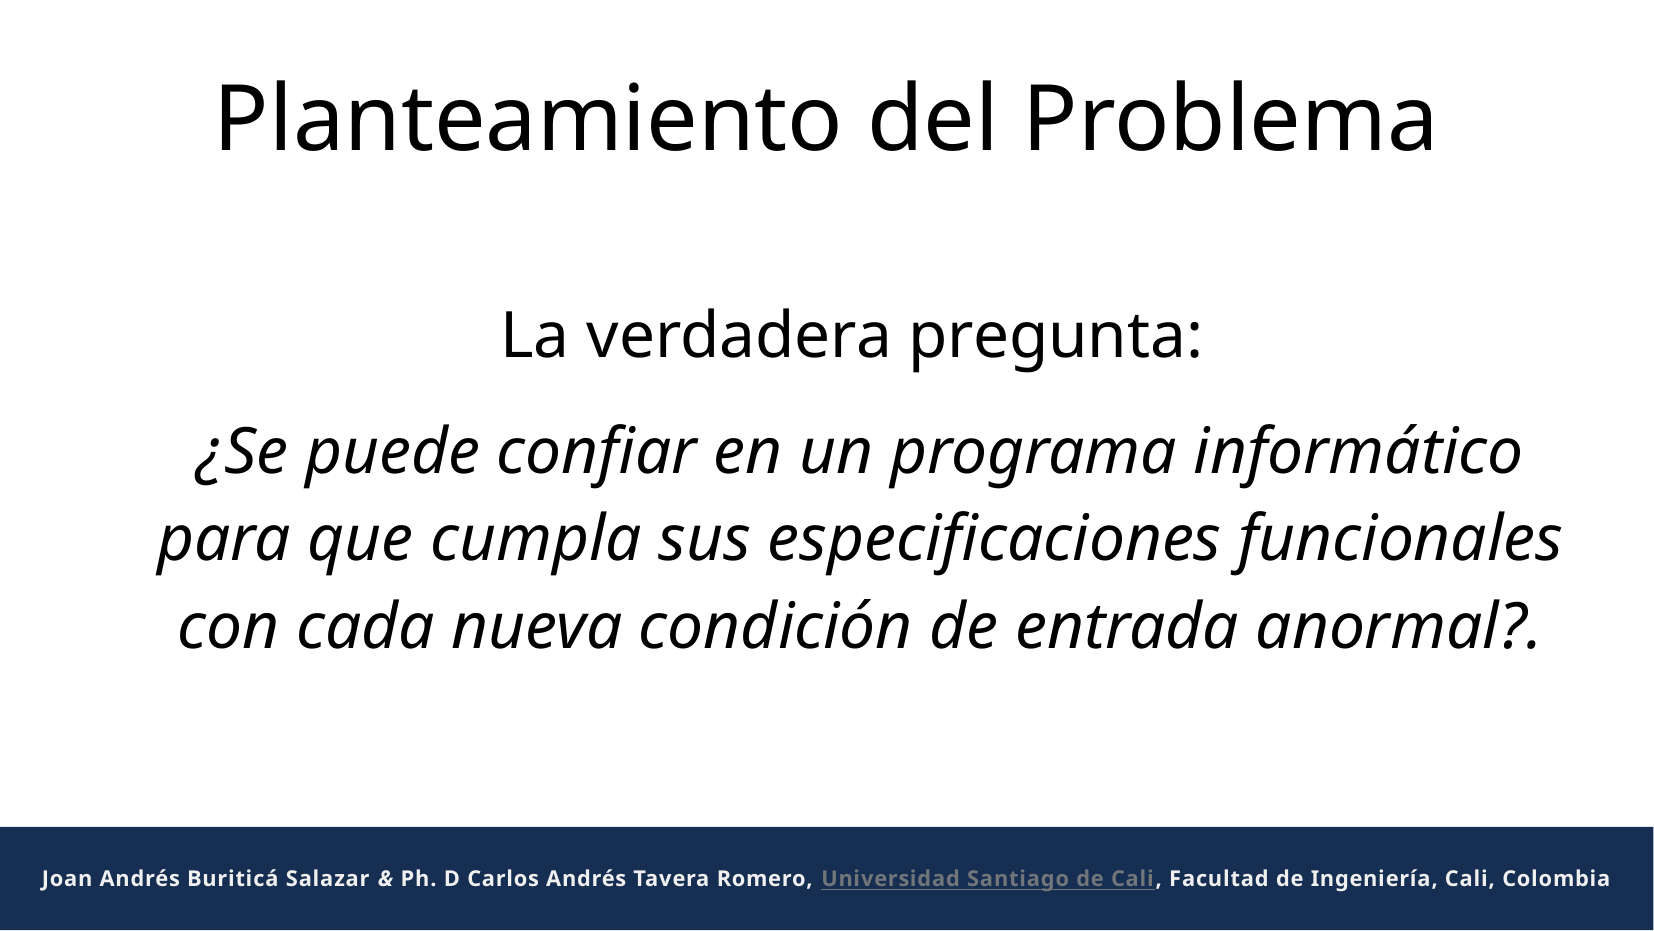

Planteamiento del Problema
# La verdadera pregunta:
¿Se puede confiar en un programa informático para que cumpla sus especificaciones funcionales con cada nueva condición de entrada anormal?.